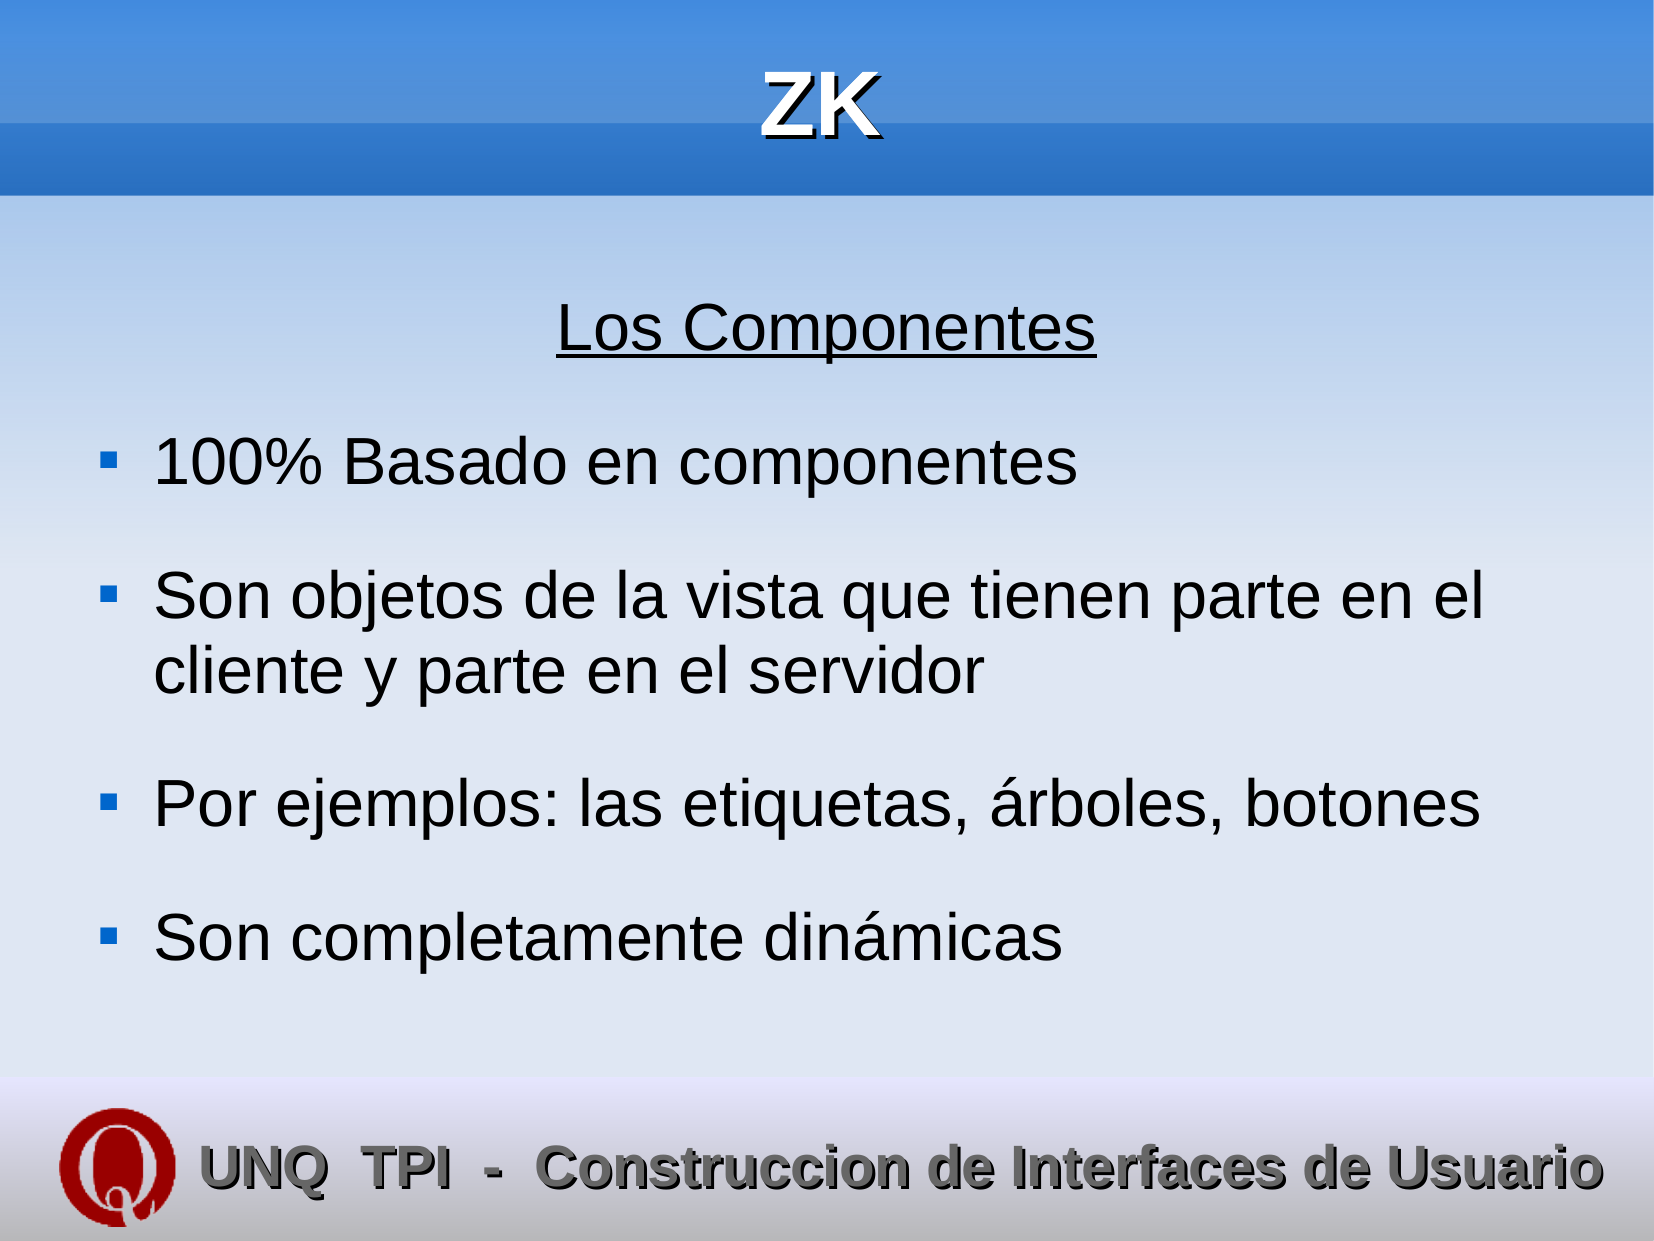

# ZK
ZK
Los Componentes
100% Basado en componentes
Son objetos de la vista que tienen parte en el cliente y parte en el servidor
Por ejemplos: las etiquetas, árboles, botones
Son completamente dinámicas
UNQ TPI - Construccion de Interfaces de Usuario